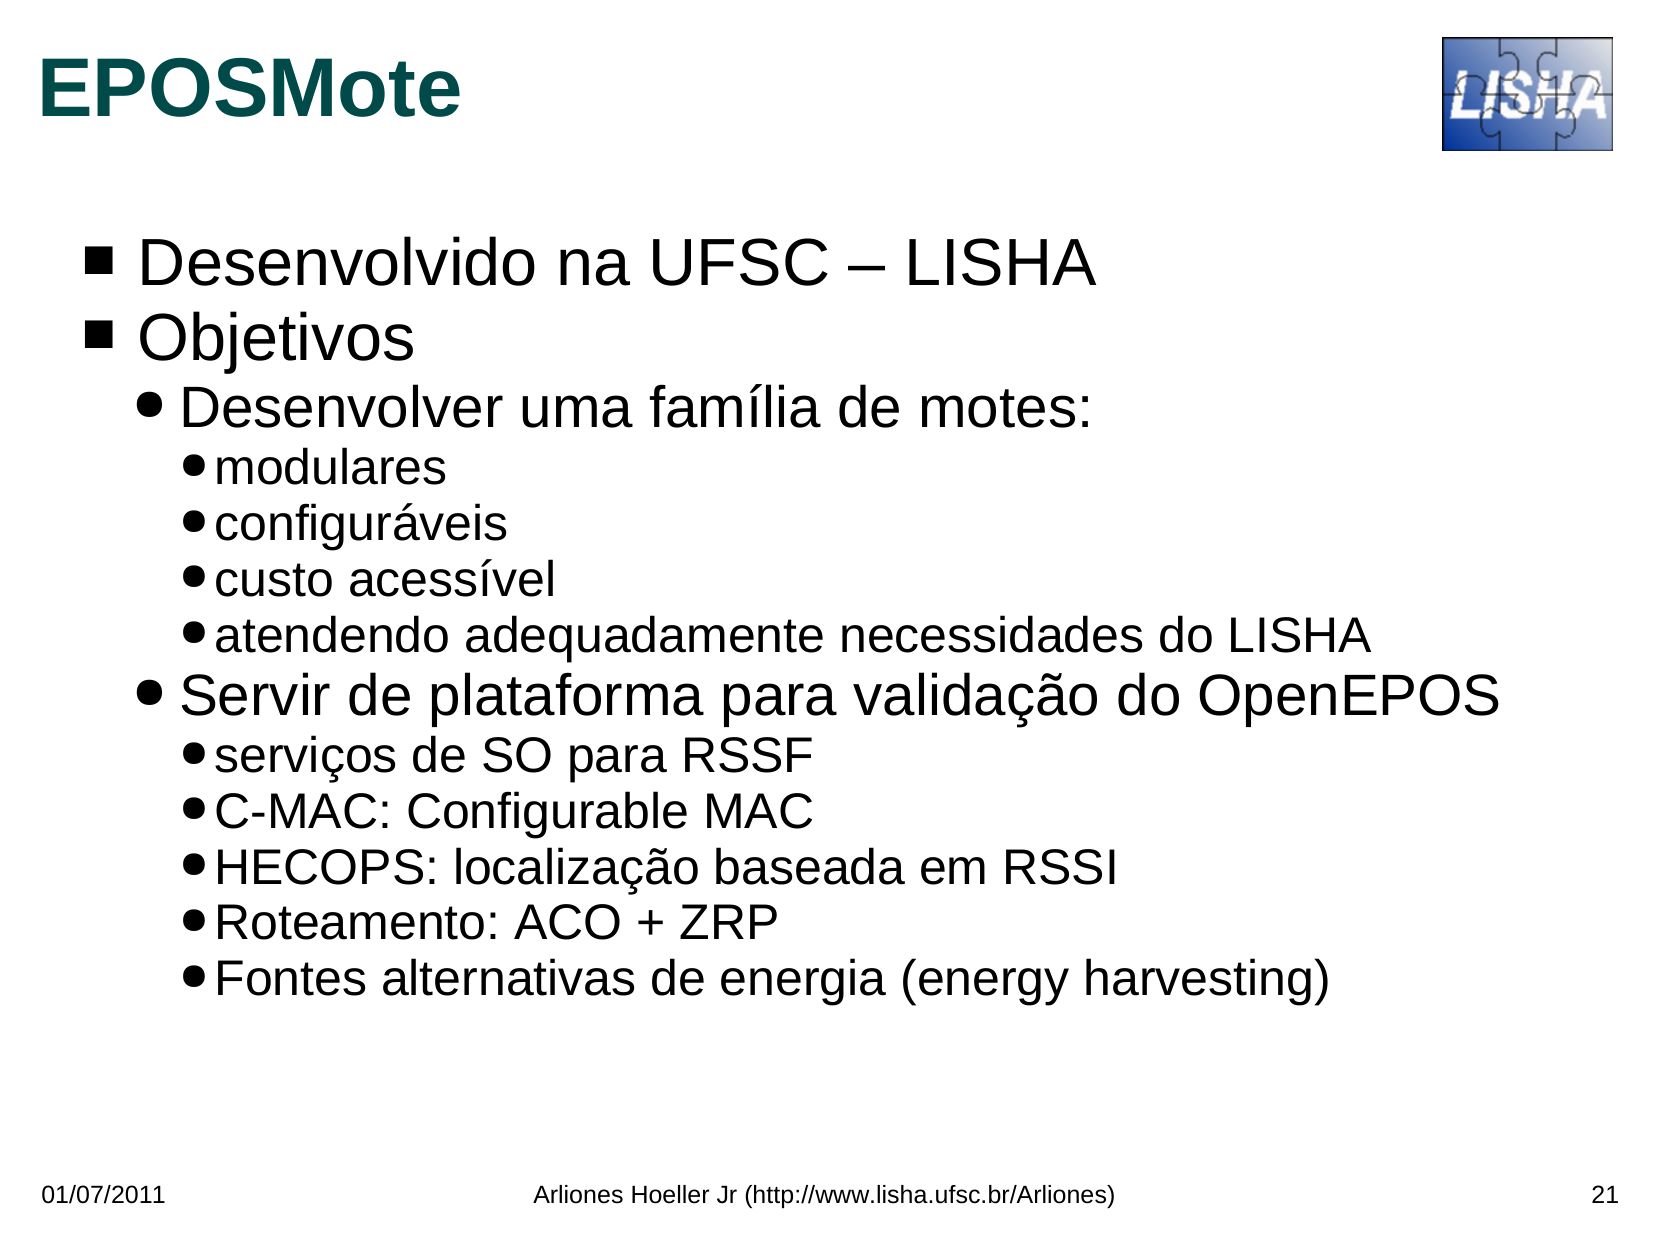

# EPOSMote
Desenvolvido na UFSC – LISHA
Objetivos
Desenvolver uma família de motes:
modulares
configuráveis
custo acessível
atendendo adequadamente necessidades do LISHA
Servir de plataforma para validação do OpenEPOS
serviços de SO para RSSF
C-MAC: Configurable MAC
HECOPS: localização baseada em RSSI
Roteamento: ACO + ZRP
Fontes alternativas de energia (energy harvesting)